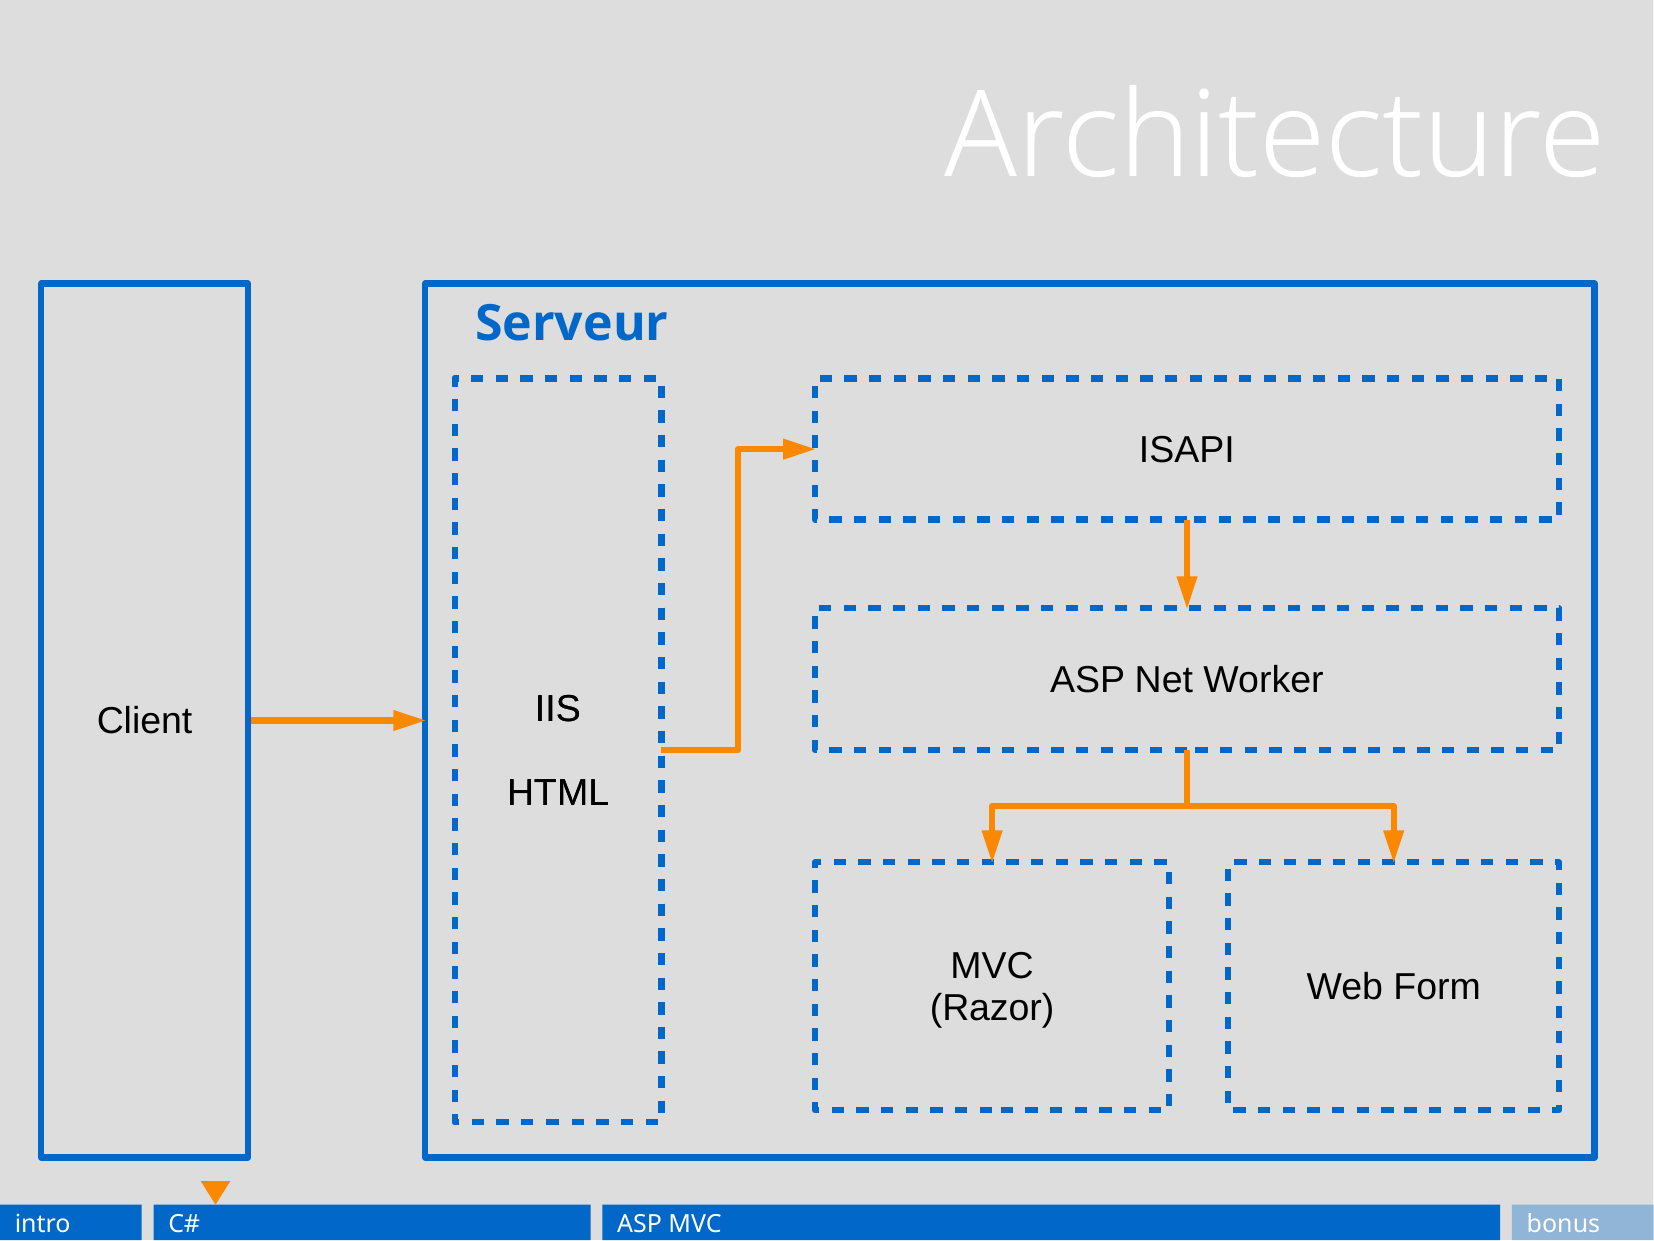

# Architecture
Serveur
Client
IIS
HTML
IIS
HTML
ISAPI
ASP Net Worker
MVC
(Razor)
Web Form
intro
C#
ASP MVC
bonus